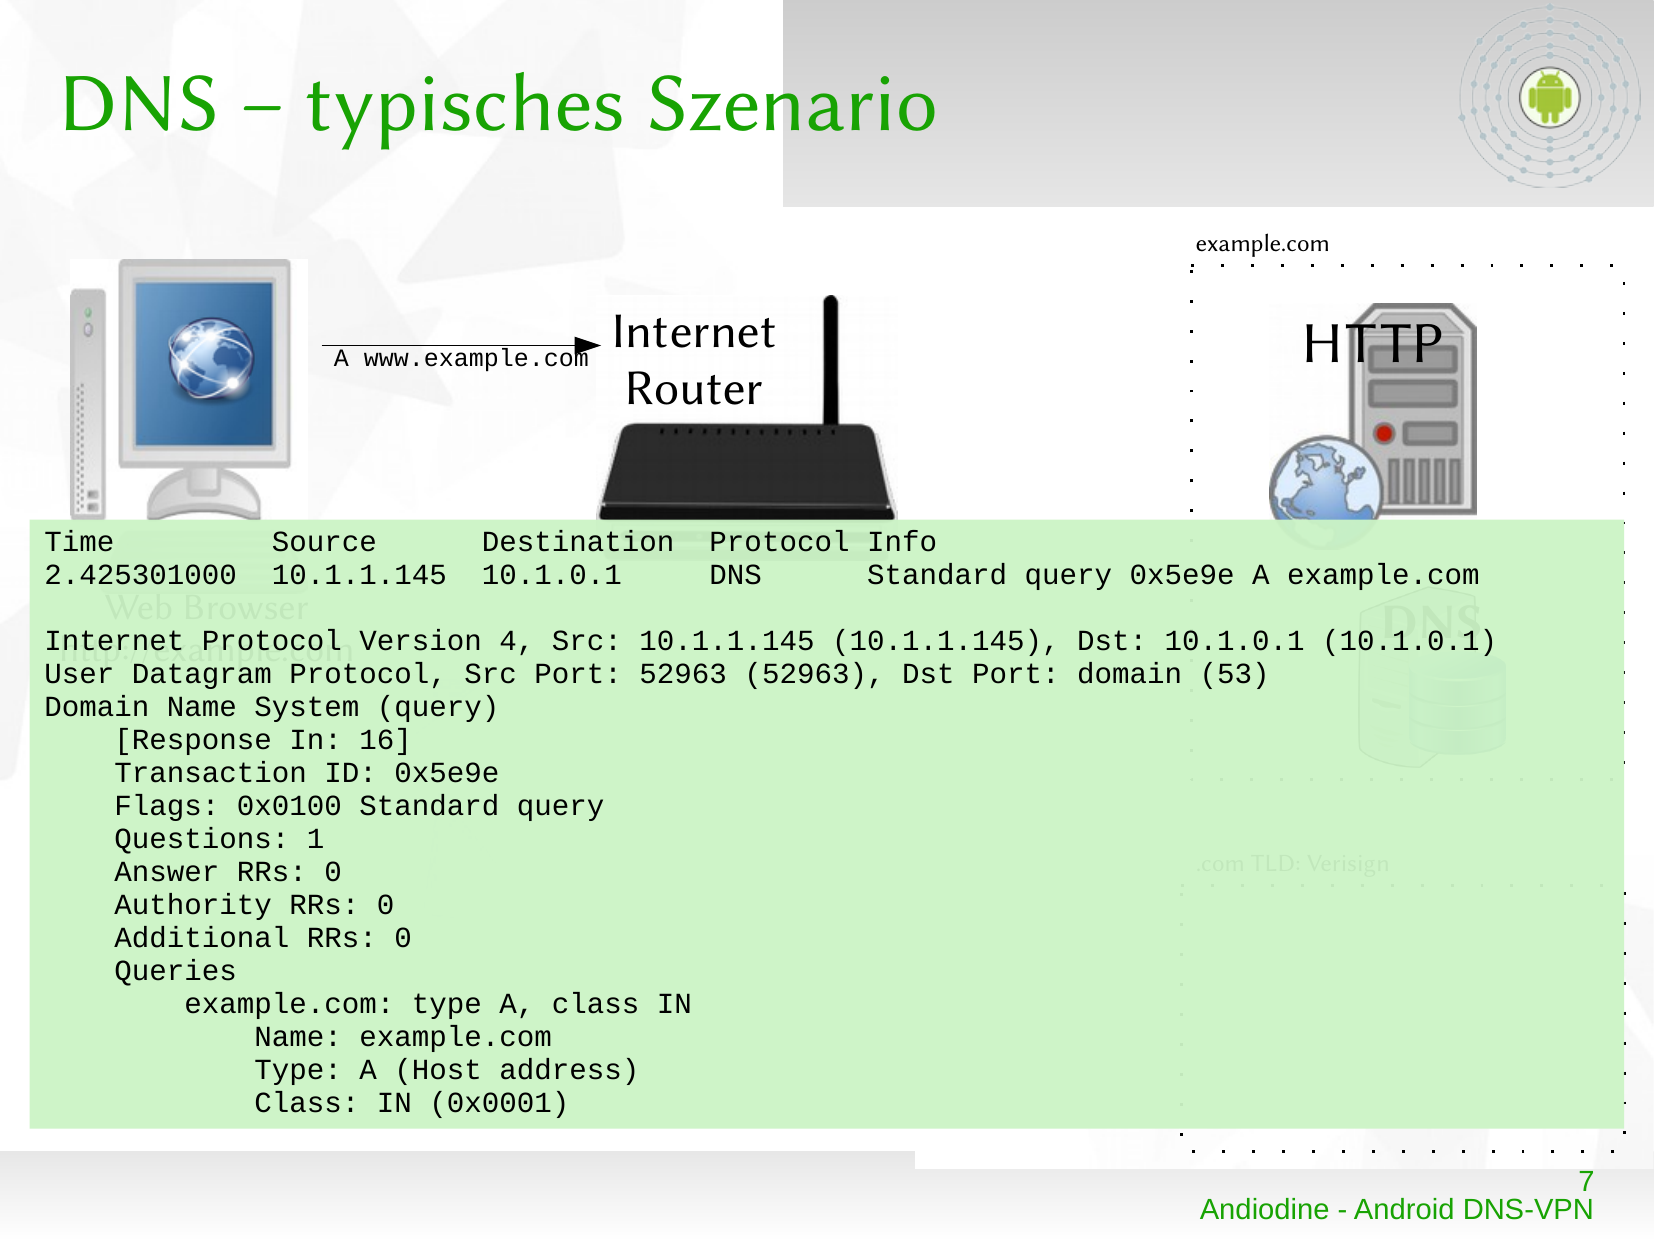

# DNS – typisches Szenario
example.com
Internet
Router
HTTP
Time Source Destination Protocol Info
2.425301000 10.1.1.145 10.1.0.1 DNS Standard query 0x5e9e A example.com
Internet Protocol Version 4, Src: 10.1.1.145 (10.1.1.145), Dst: 10.1.0.1 (10.1.0.1)
User Datagram Protocol, Src Port: 52963 (52963), Dst Port: domain (53)
Domain Name System (query)
 [Response In: 16]
 Transaction ID: 0x5e9e
 Flags: 0x0100 Standard query
 Questions: 1
 Answer RRs: 0
 Authority RRs: 0
 Additional RRs: 0
 Queries
 example.com: type A, class IN
 Name: example.com
 Type: A (Host address)
 Class: IN (0x0001)
Web Browser
http://example.com
DNS
.com TLD: Verisign
7
Andiodine - Android DNS-VPN